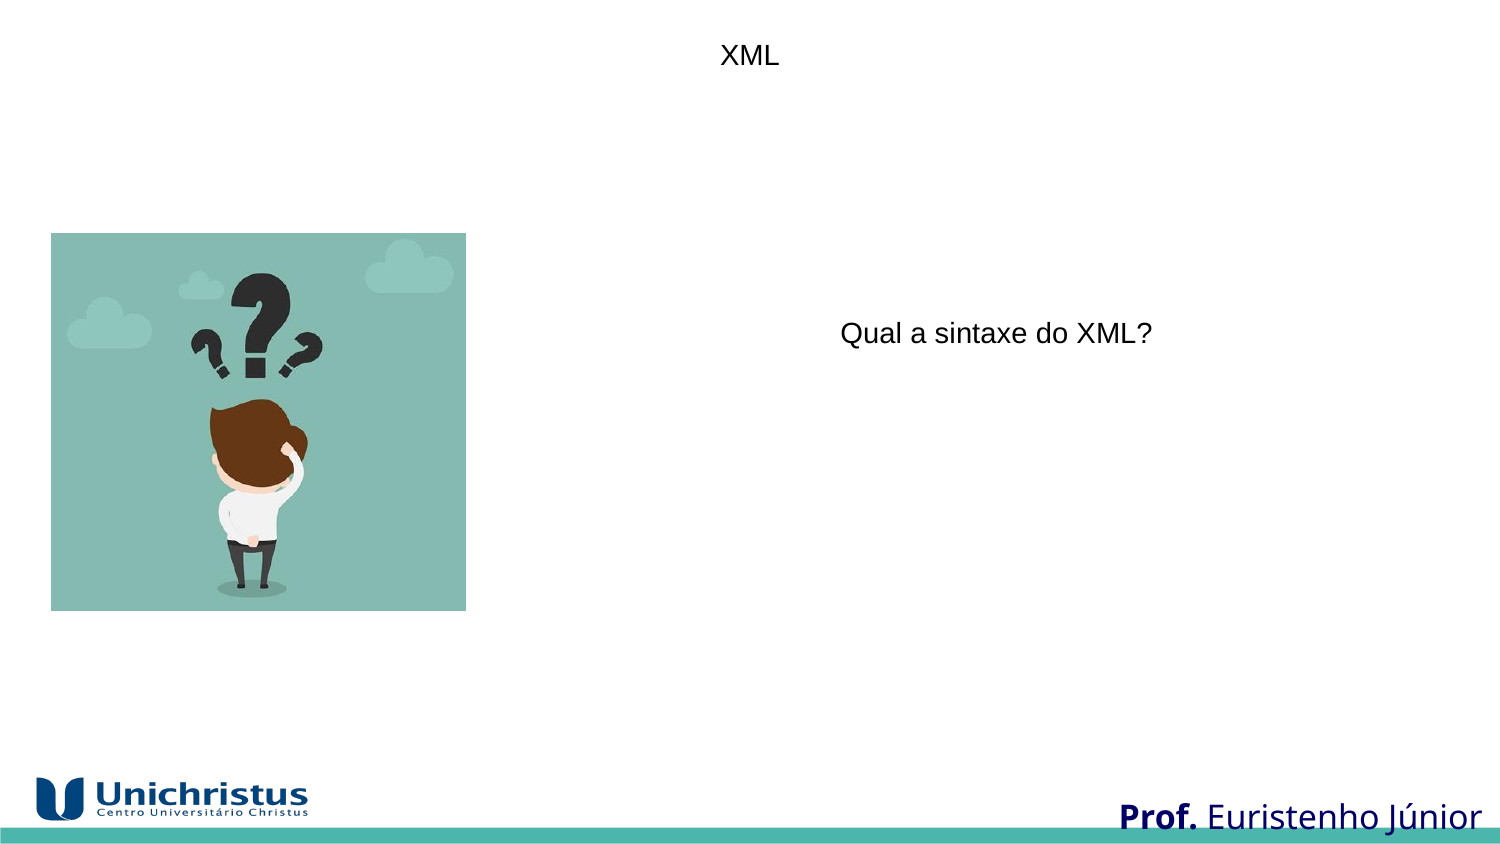

# XML
Qual a sintaxe do XML?